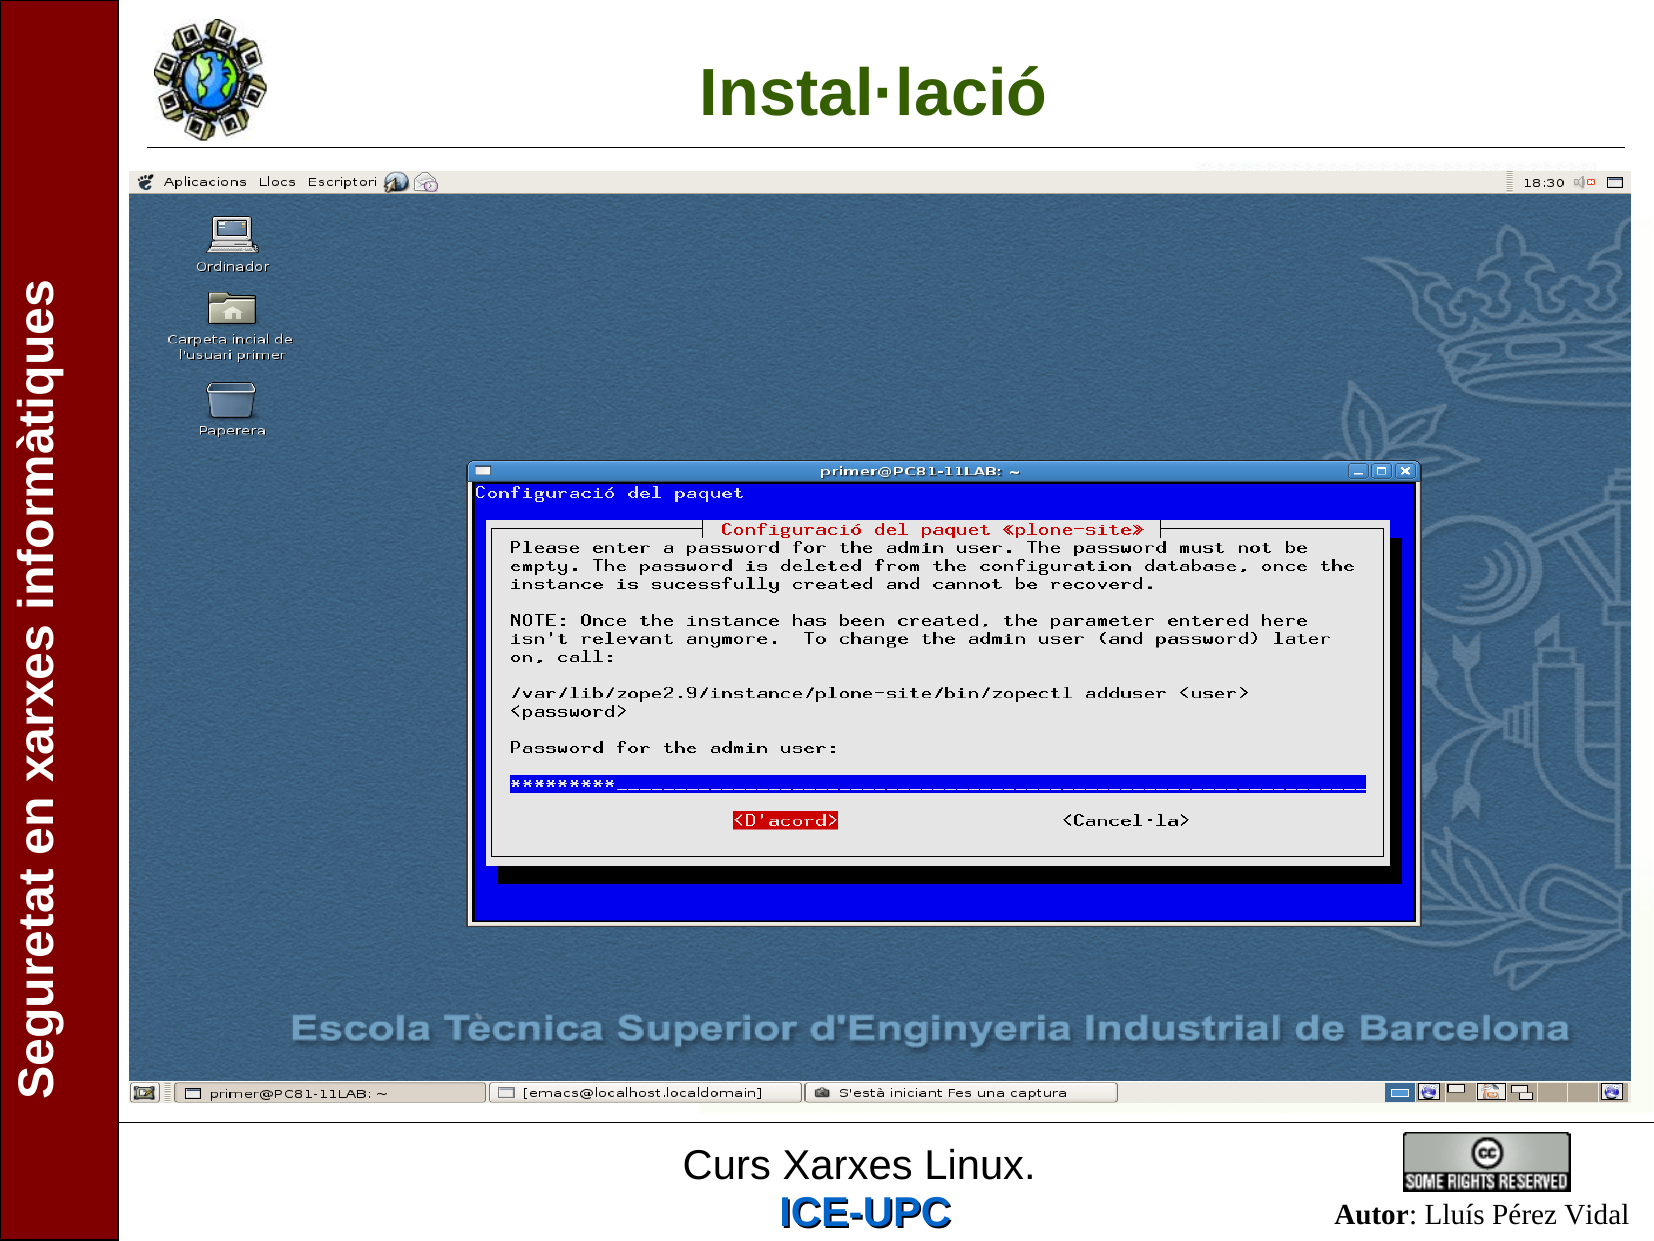

Instal·lació
#
Web:
Creació d'un lloc web plone
Des de ZMI (Zope Manager Interface) afegir un Plone Site.